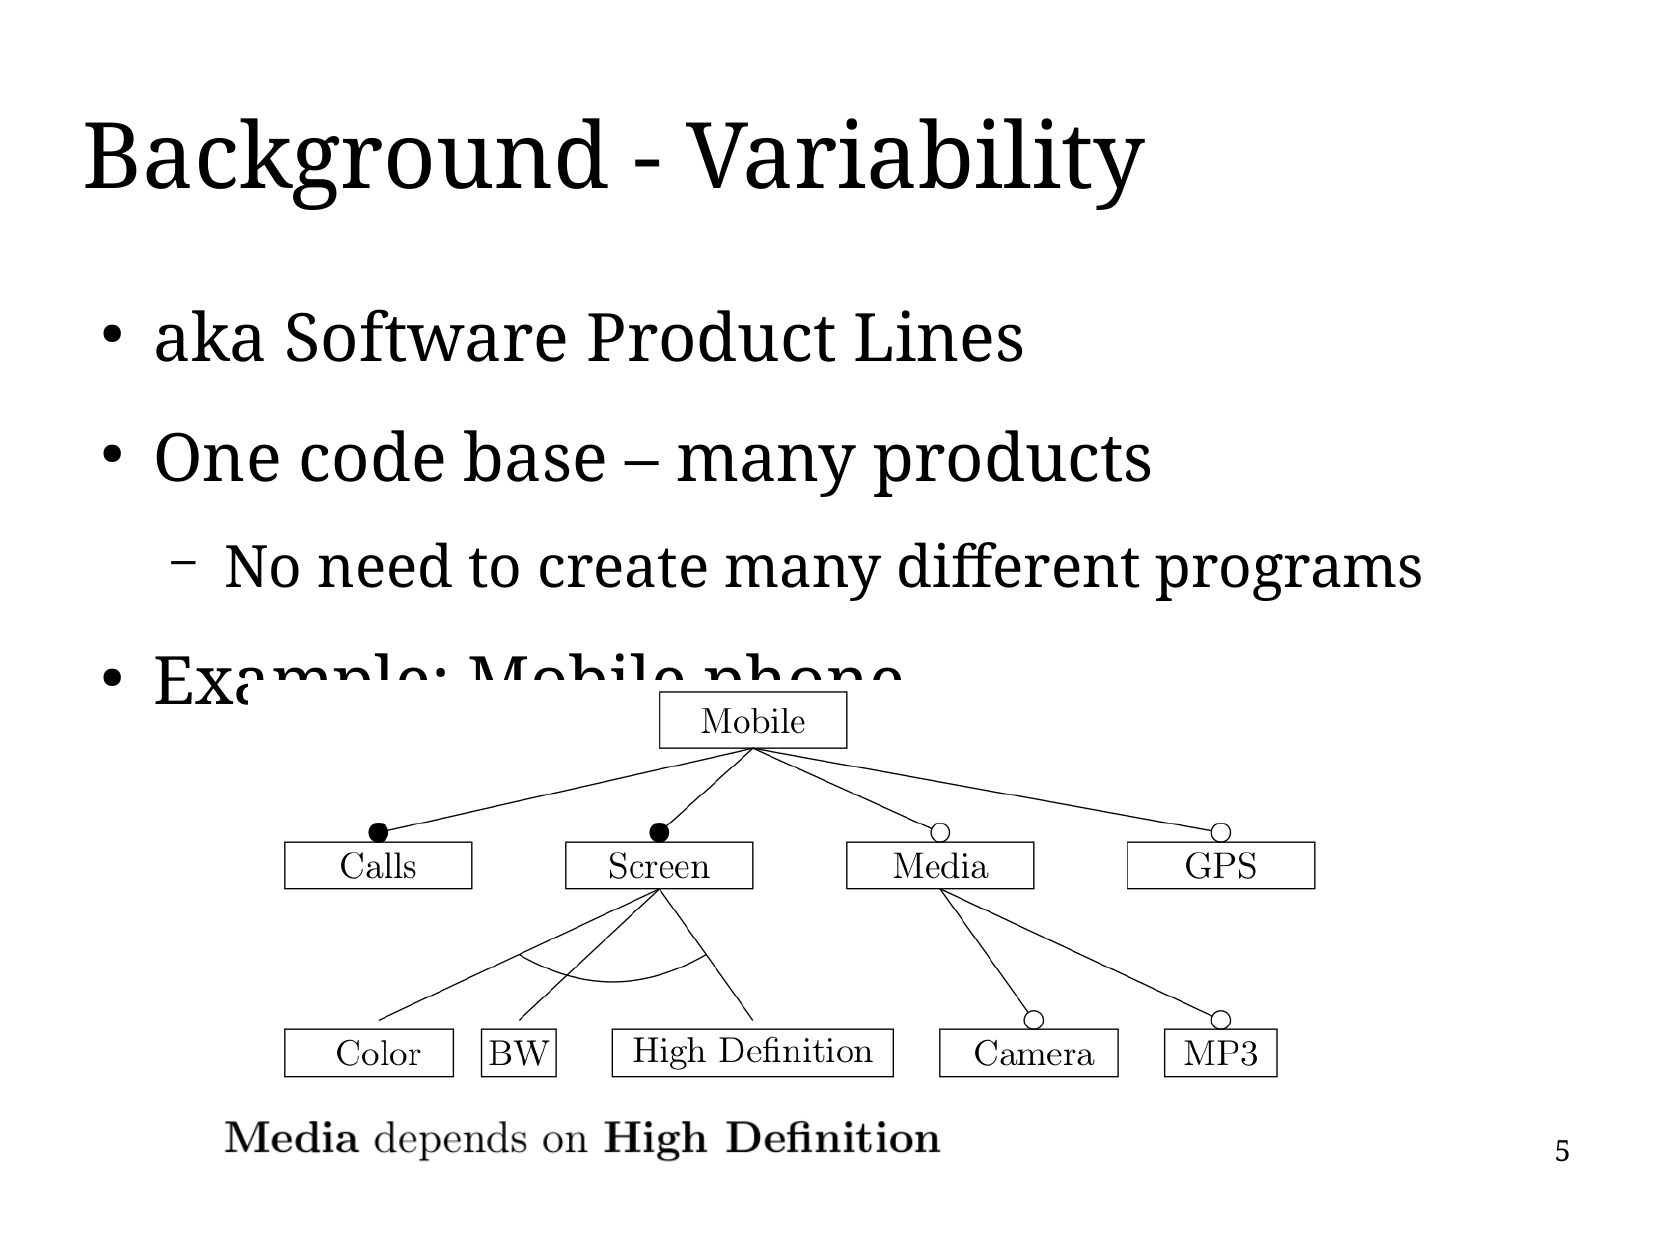

# Background - Variability
aka Software Product Lines
One code base – many products
No need to create many different programs
Example: Mobile phone
5